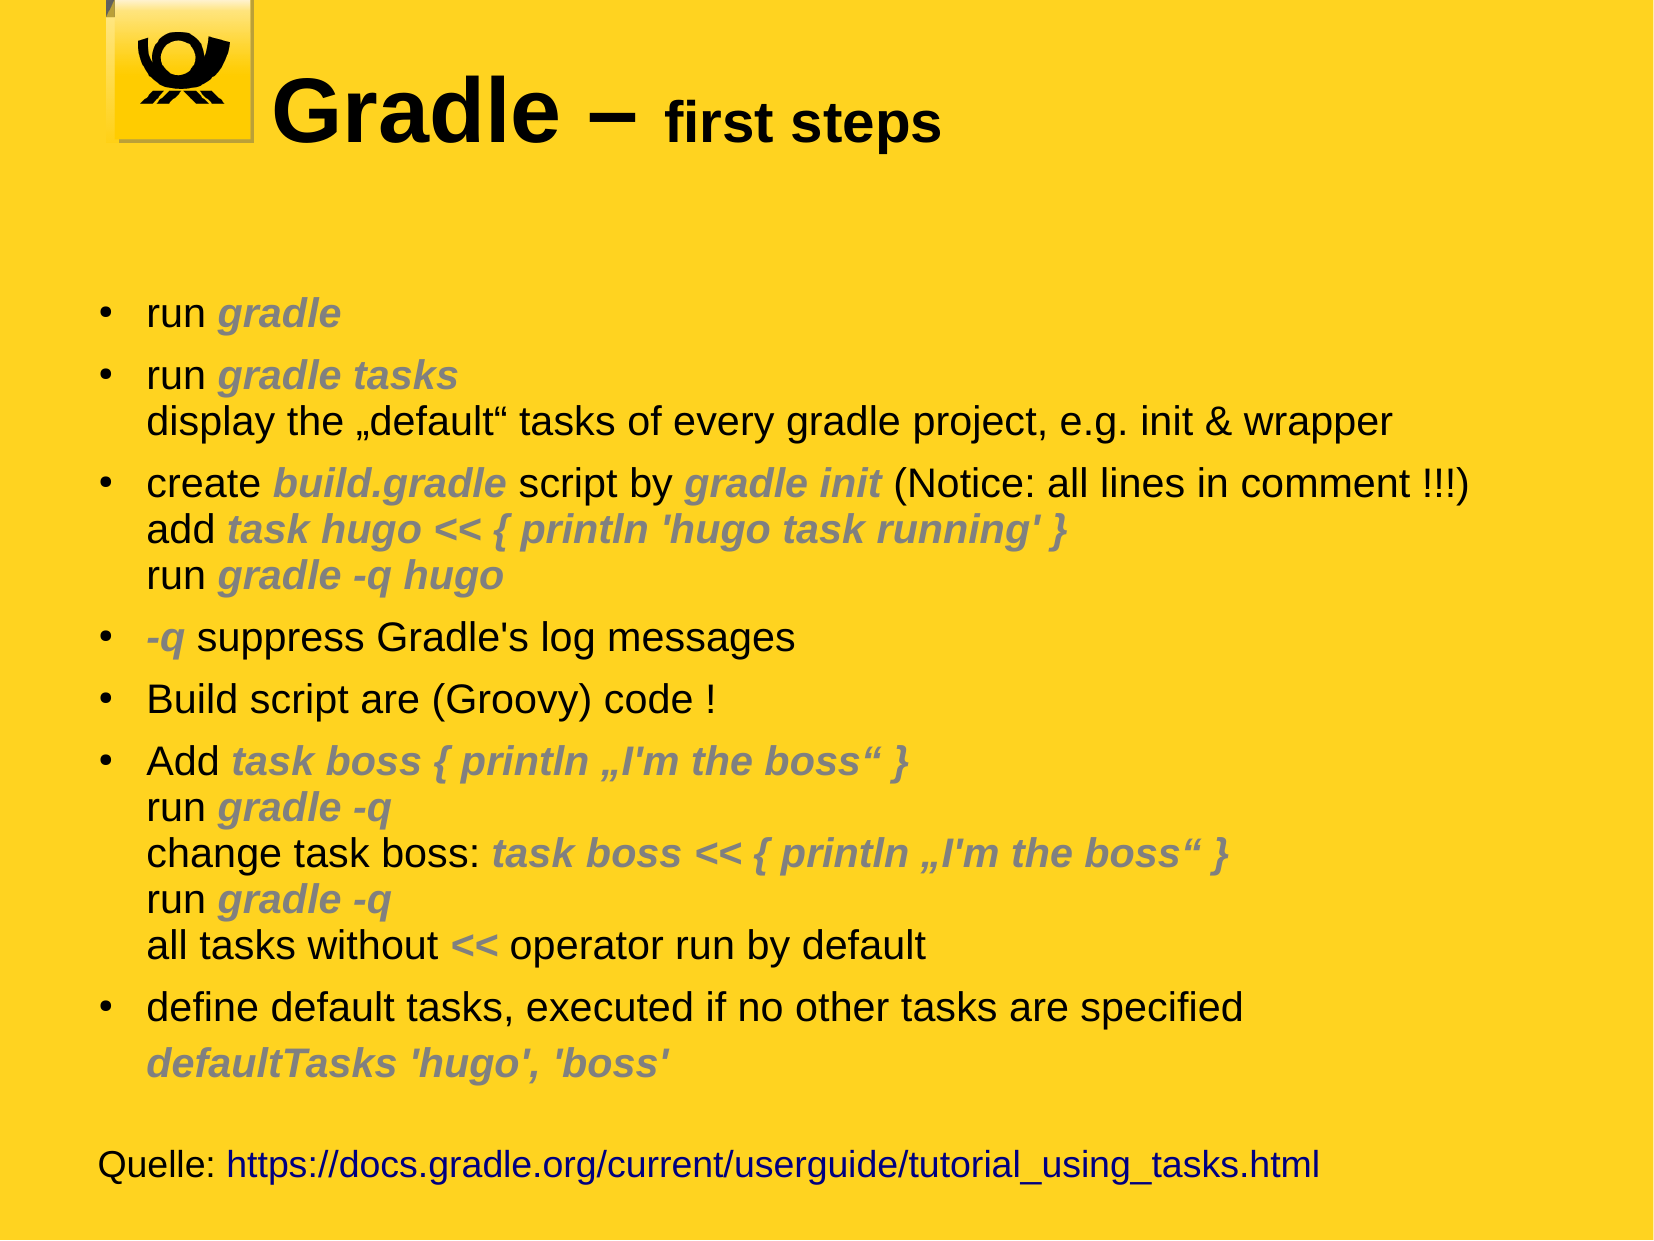

# Gradle – first steps
run gradle
run gradle tasks
display the „default“ tasks of every gradle project, e.g. init & wrapper
create build.gradle script by gradle init (Notice: all lines in comment !!!)
add task hugo << { println 'hugo task running' }
run gradle -q hugo
-q suppress Gradle's log messages
Build script are (Groovy) code !
Add task boss { println „I'm the boss“ }
run gradle -q
change task boss: task boss << { println „I'm the boss“ }
run gradle -q
all tasks without << operator run by default
define default tasks, executed if no other tasks are specified
defaultTasks 'hugo', 'boss'
Quelle: https://docs.gradle.org/current/userguide/tutorial_using_tasks.html